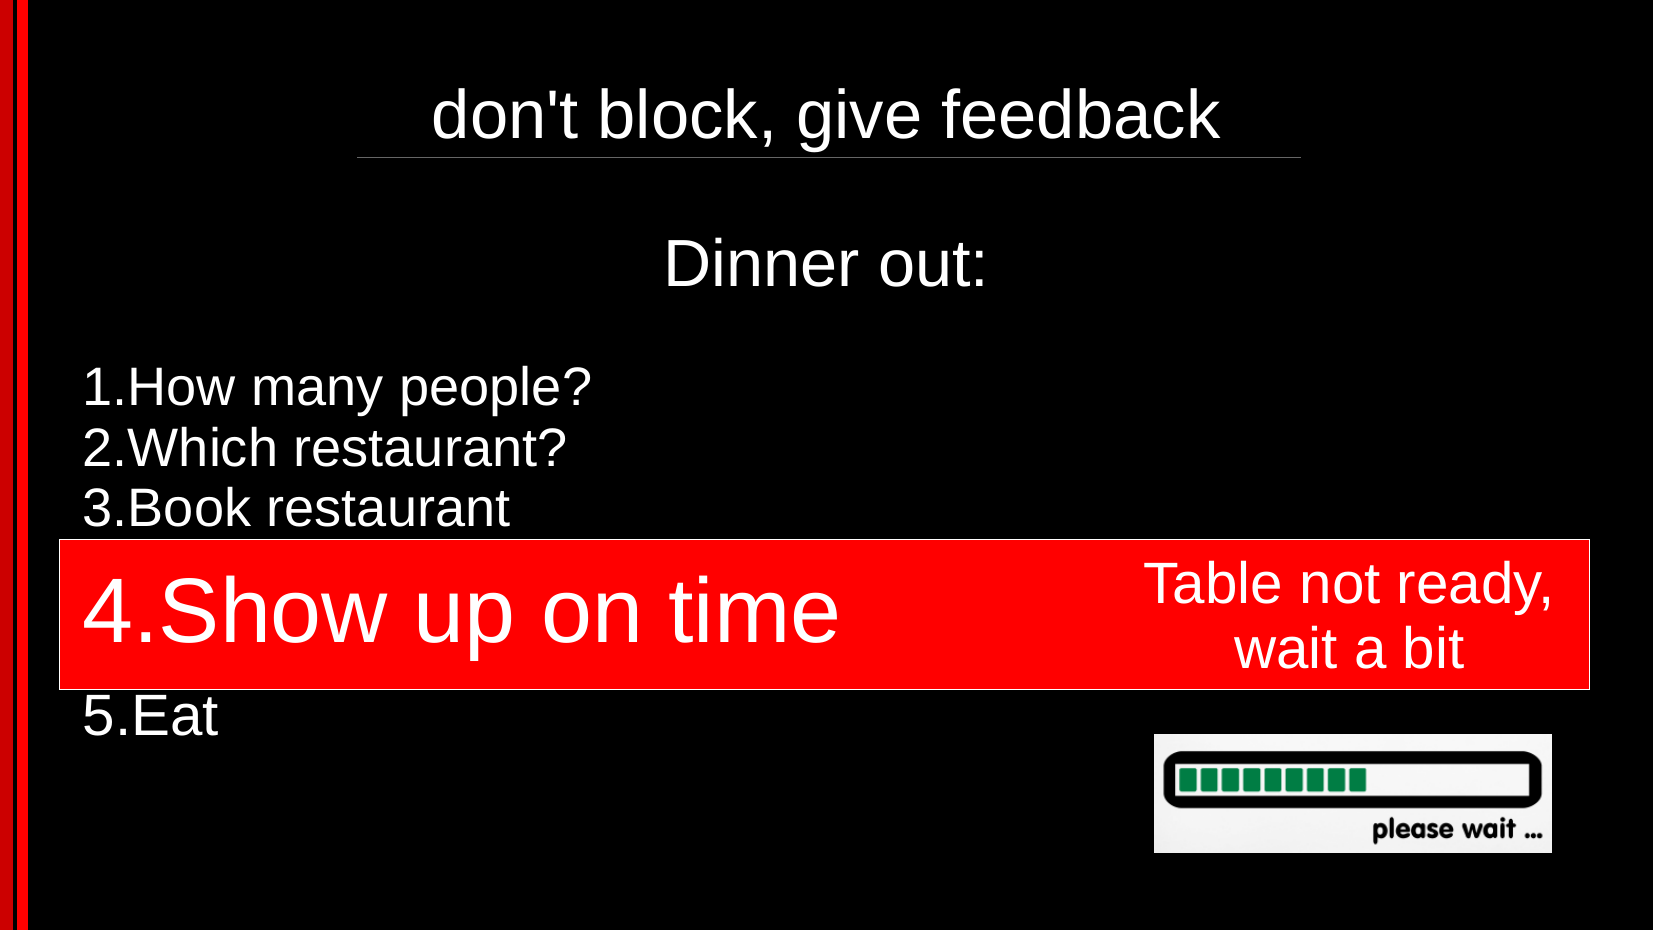

don't block, give feedback
# Dinner out:
How many people?
Which restaurant?
Book restaurant
Show up on time
Eat
Table not ready,
wait a bit